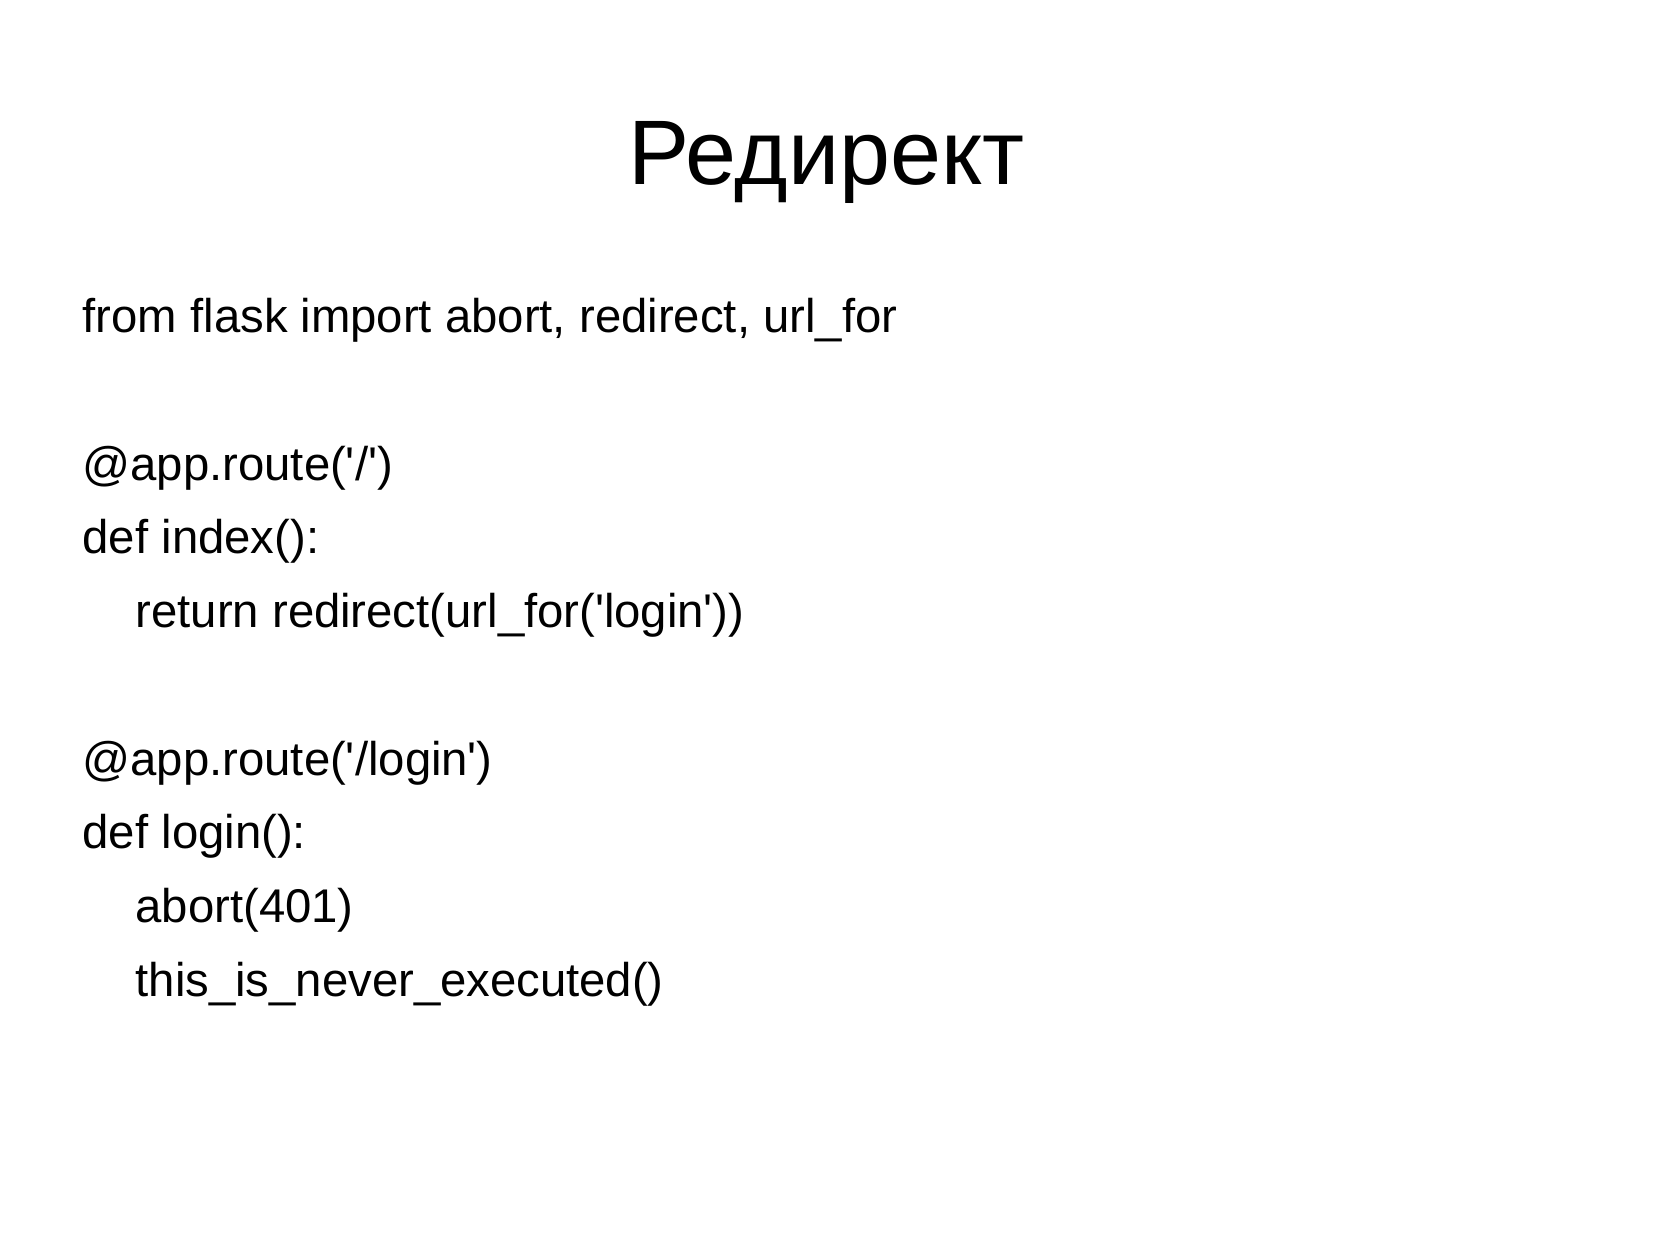

# Редирект
from flask import abort, redirect, url_for
@app.route('/')
def index():
 return redirect(url_for('login'))
@app.route('/login')
def login():
 abort(401)
 this_is_never_executed()